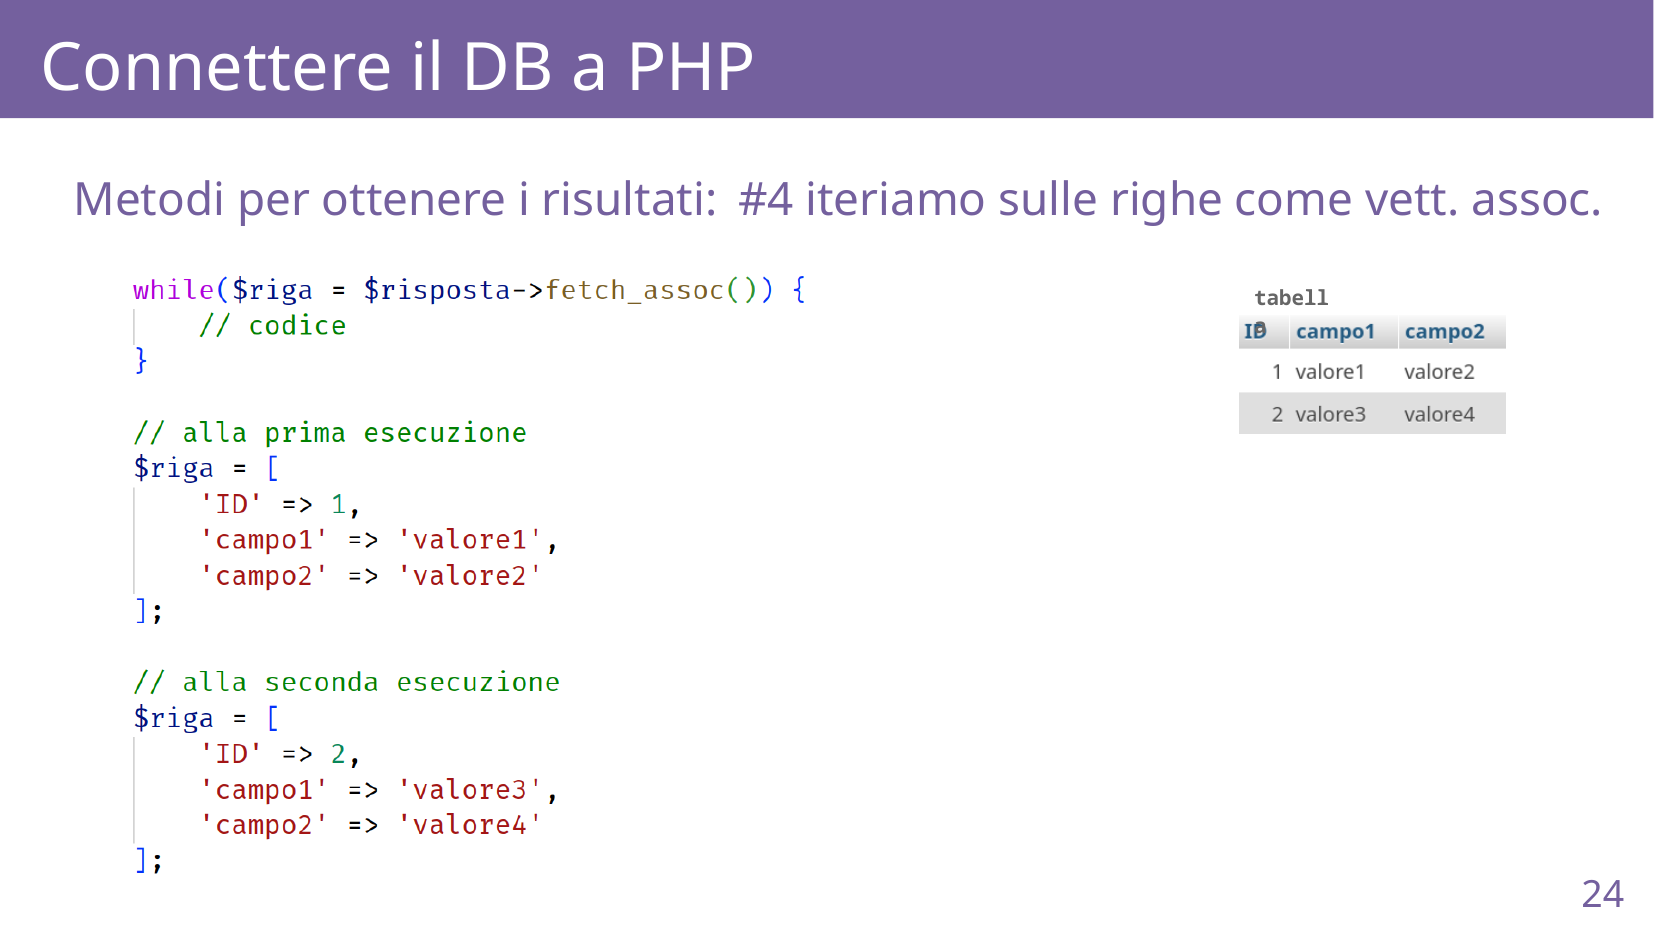

Connettere il DB a PHP
Metodi per ottenere i risultati:	#4 iteriamo sulle righe come vett. assoc.
tabella